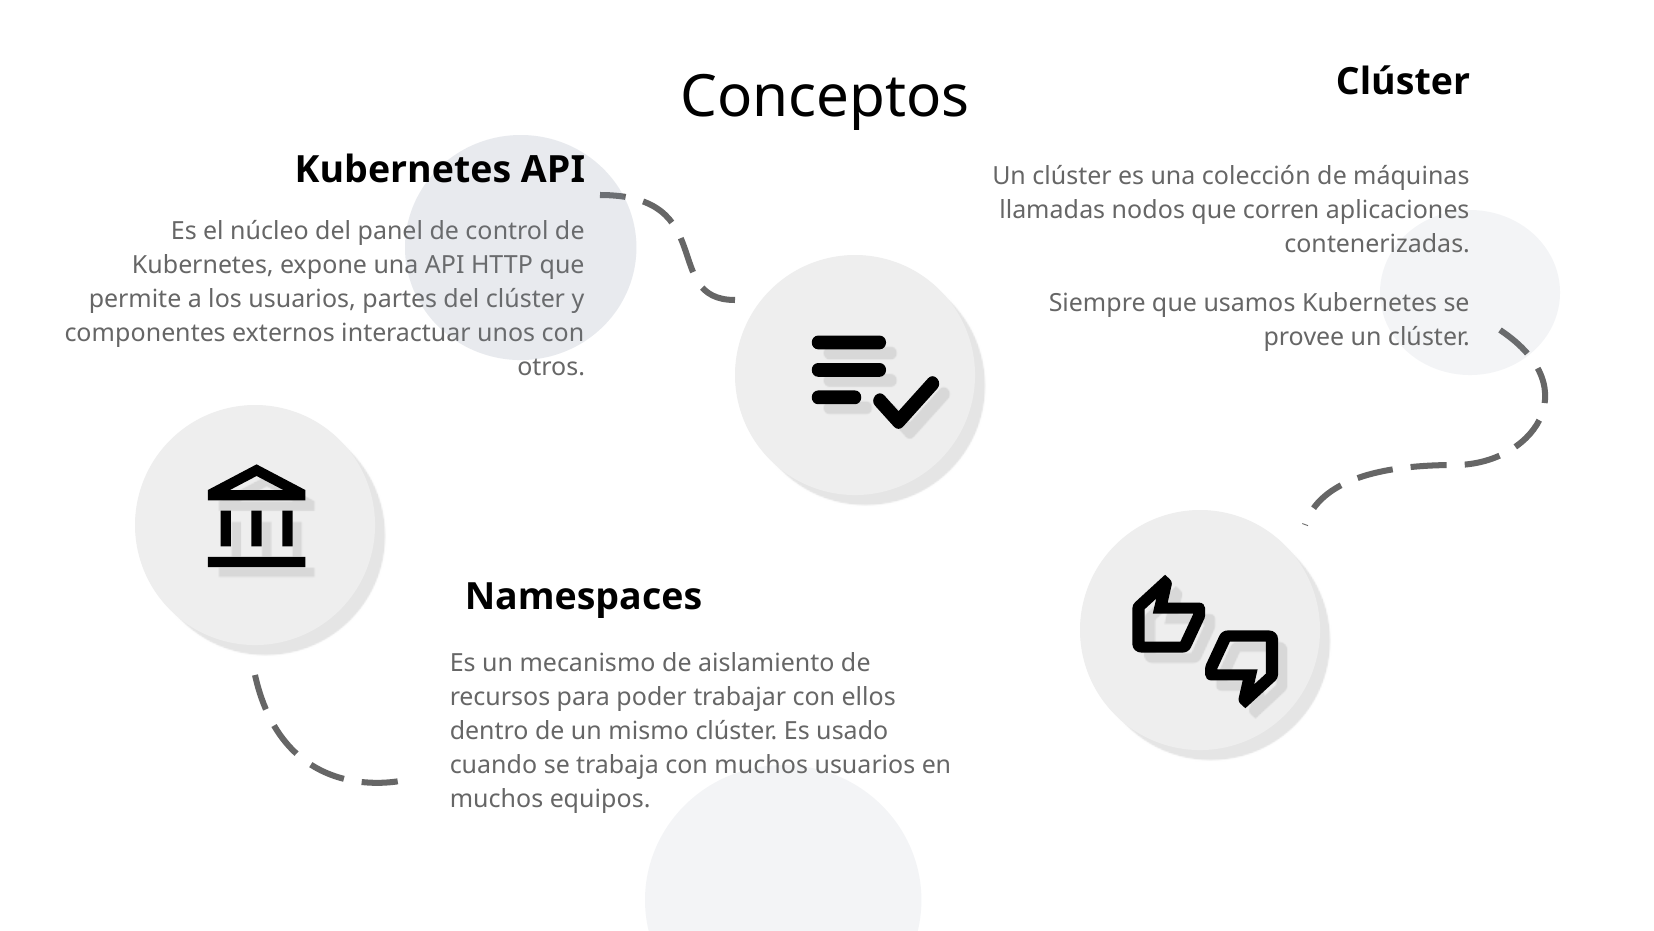

Conceptos
Clúster
Kubernetes API
Un clúster es una colección de máquinas llamadas nodos que corren aplicaciones contenerizadas.
Siempre que usamos Kubernetes se provee un clúster.
Es el núcleo del panel de control de Kubernetes, expone una API HTTP que permite a los usuarios, partes del clúster y componentes externos interactuar unos con otros.
Namespaces
Es un mecanismo de aislamiento de recursos para poder trabajar con ellos dentro de un mismo clúster. Es usado cuando se trabaja con muchos usuarios en muchos equipos.